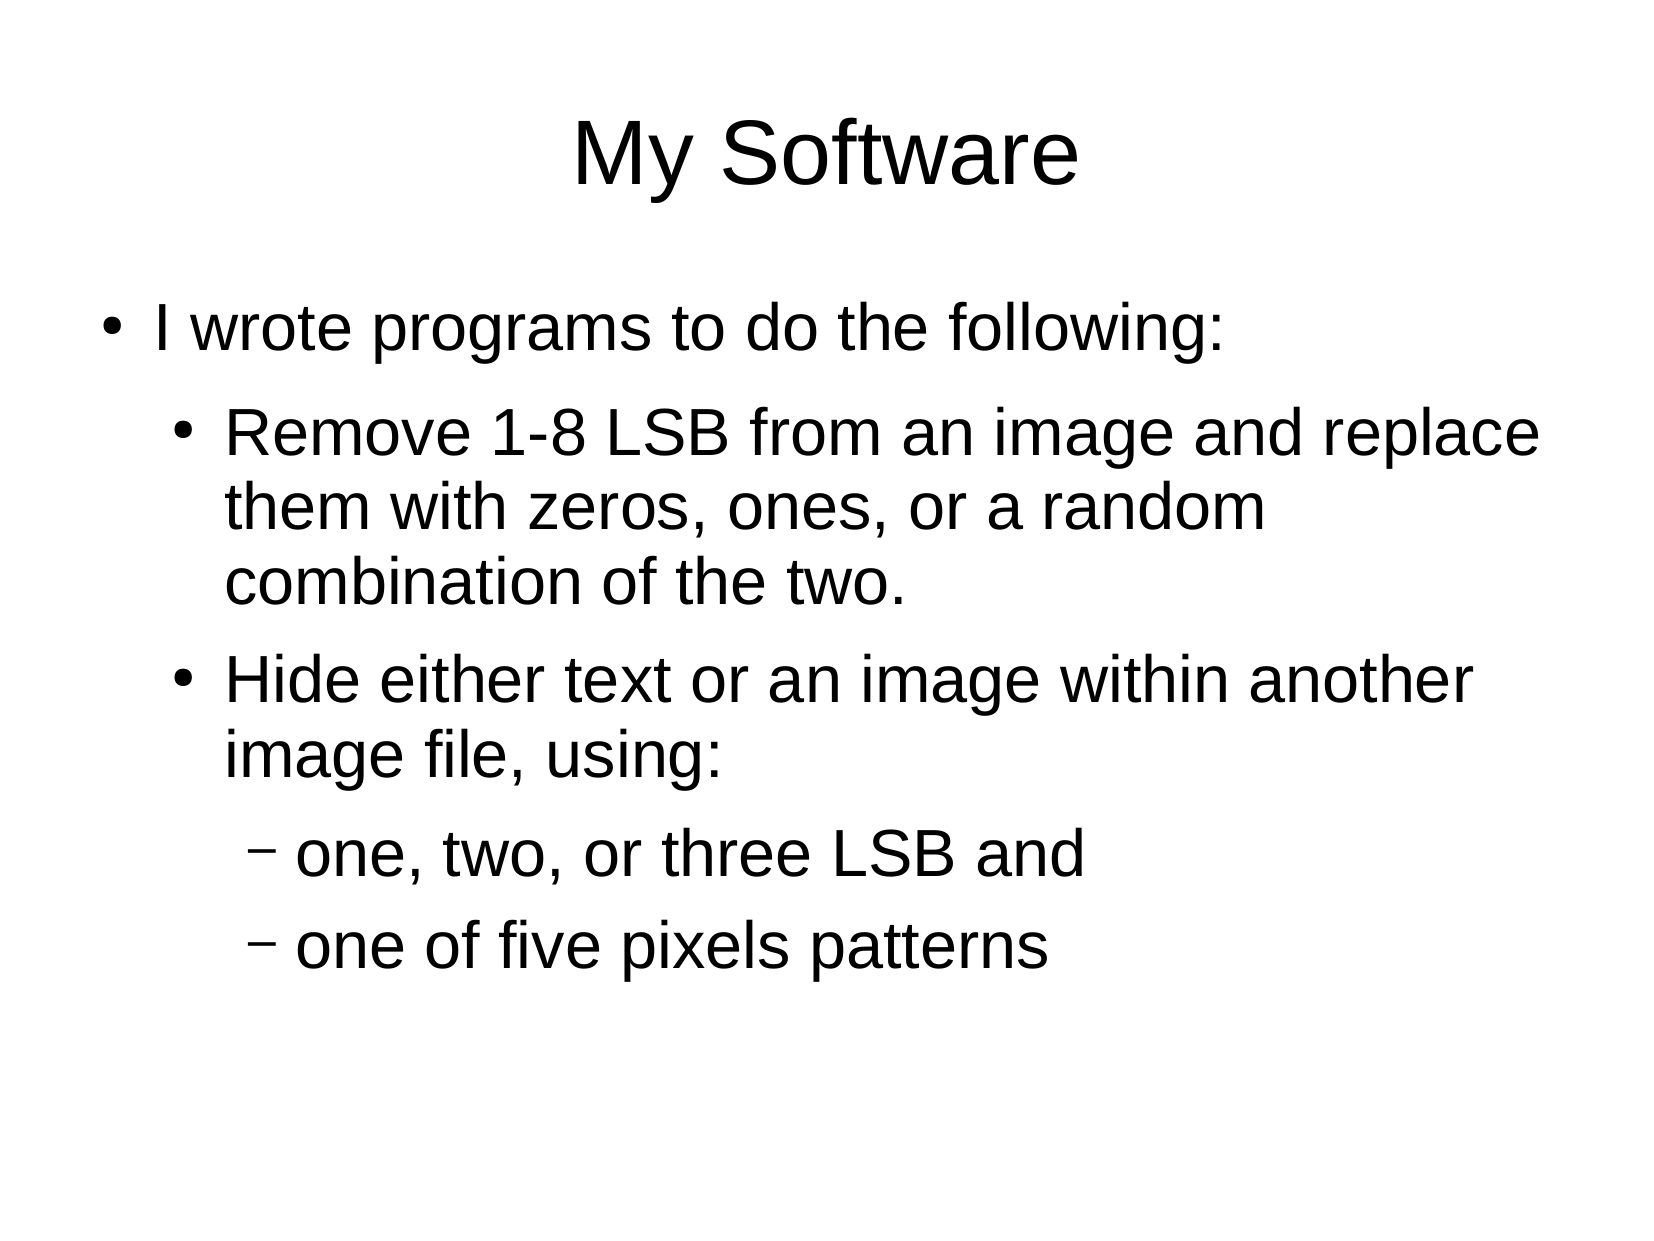

# My Software
I wrote programs to do the following:
Remove 1-8 LSB from an image and replace them with zeros, ones, or a random combination of the two.
Hide either text or an image within another image file, using:
one, two, or three LSB and
one of five pixels patterns